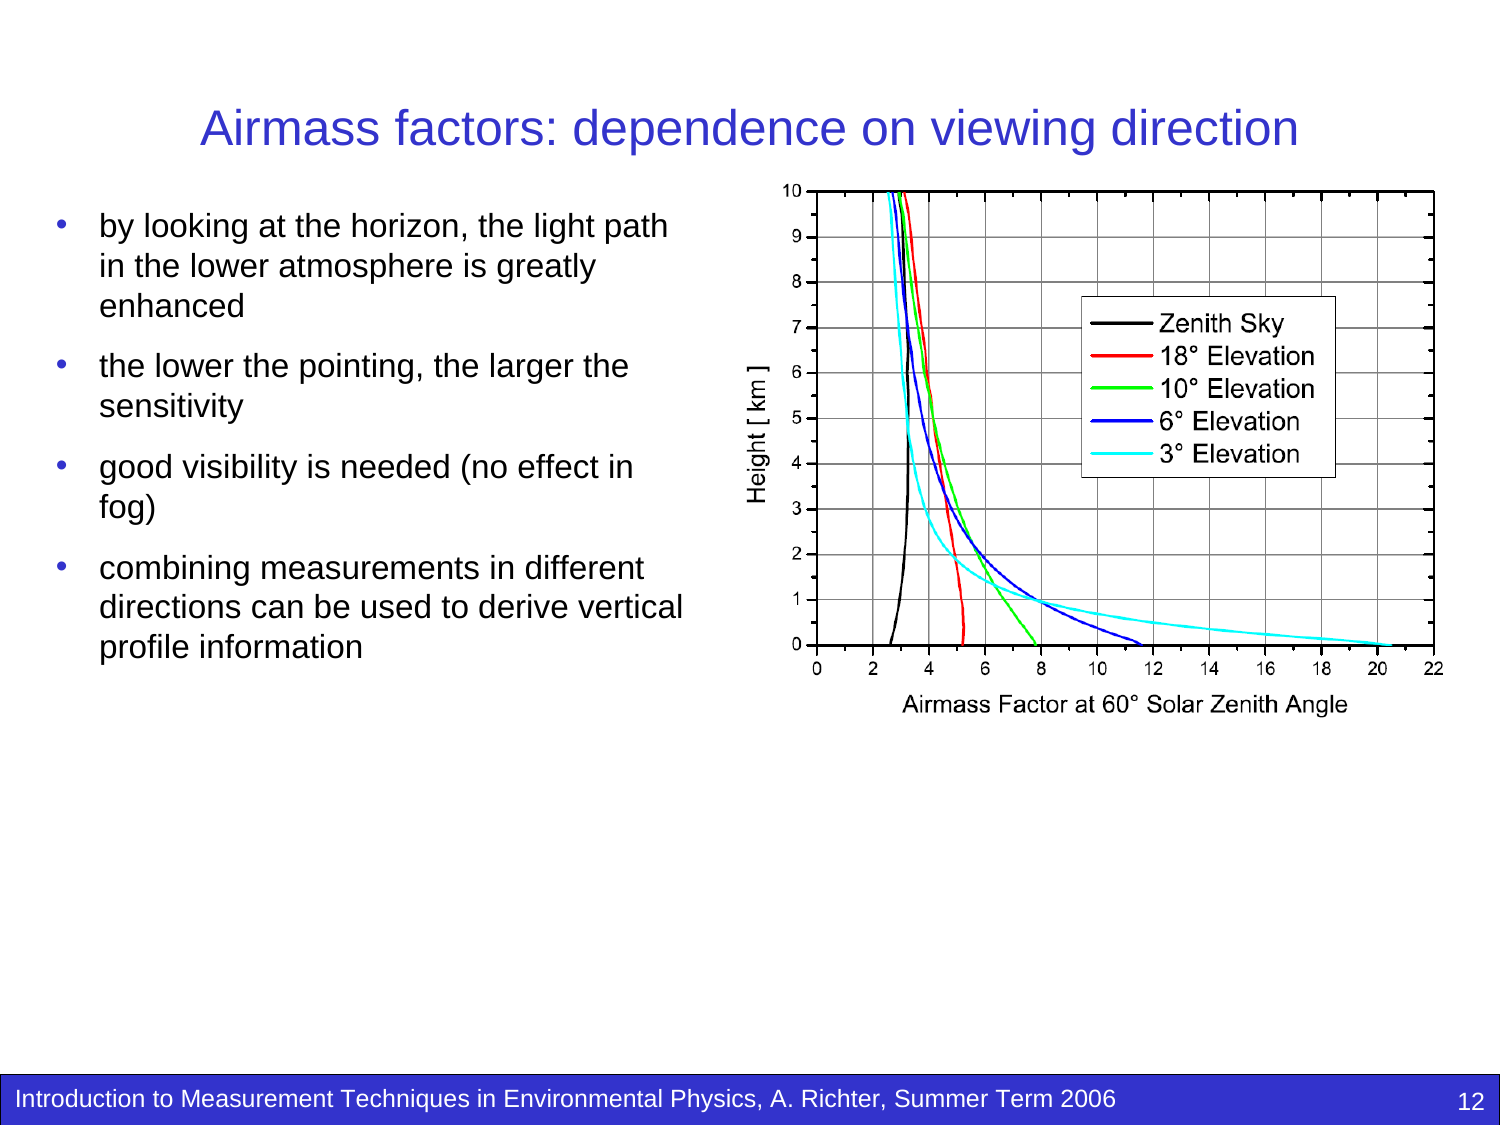

Airmass factors: dependence on viewing direction
by looking at the horizon, the light path in the lower atmosphere is greatly enhanced
the lower the pointing, the larger the sensitivity
good visibility is needed (no effect in fog)
combining measurements in different directions can be used to derive vertical profile information
12